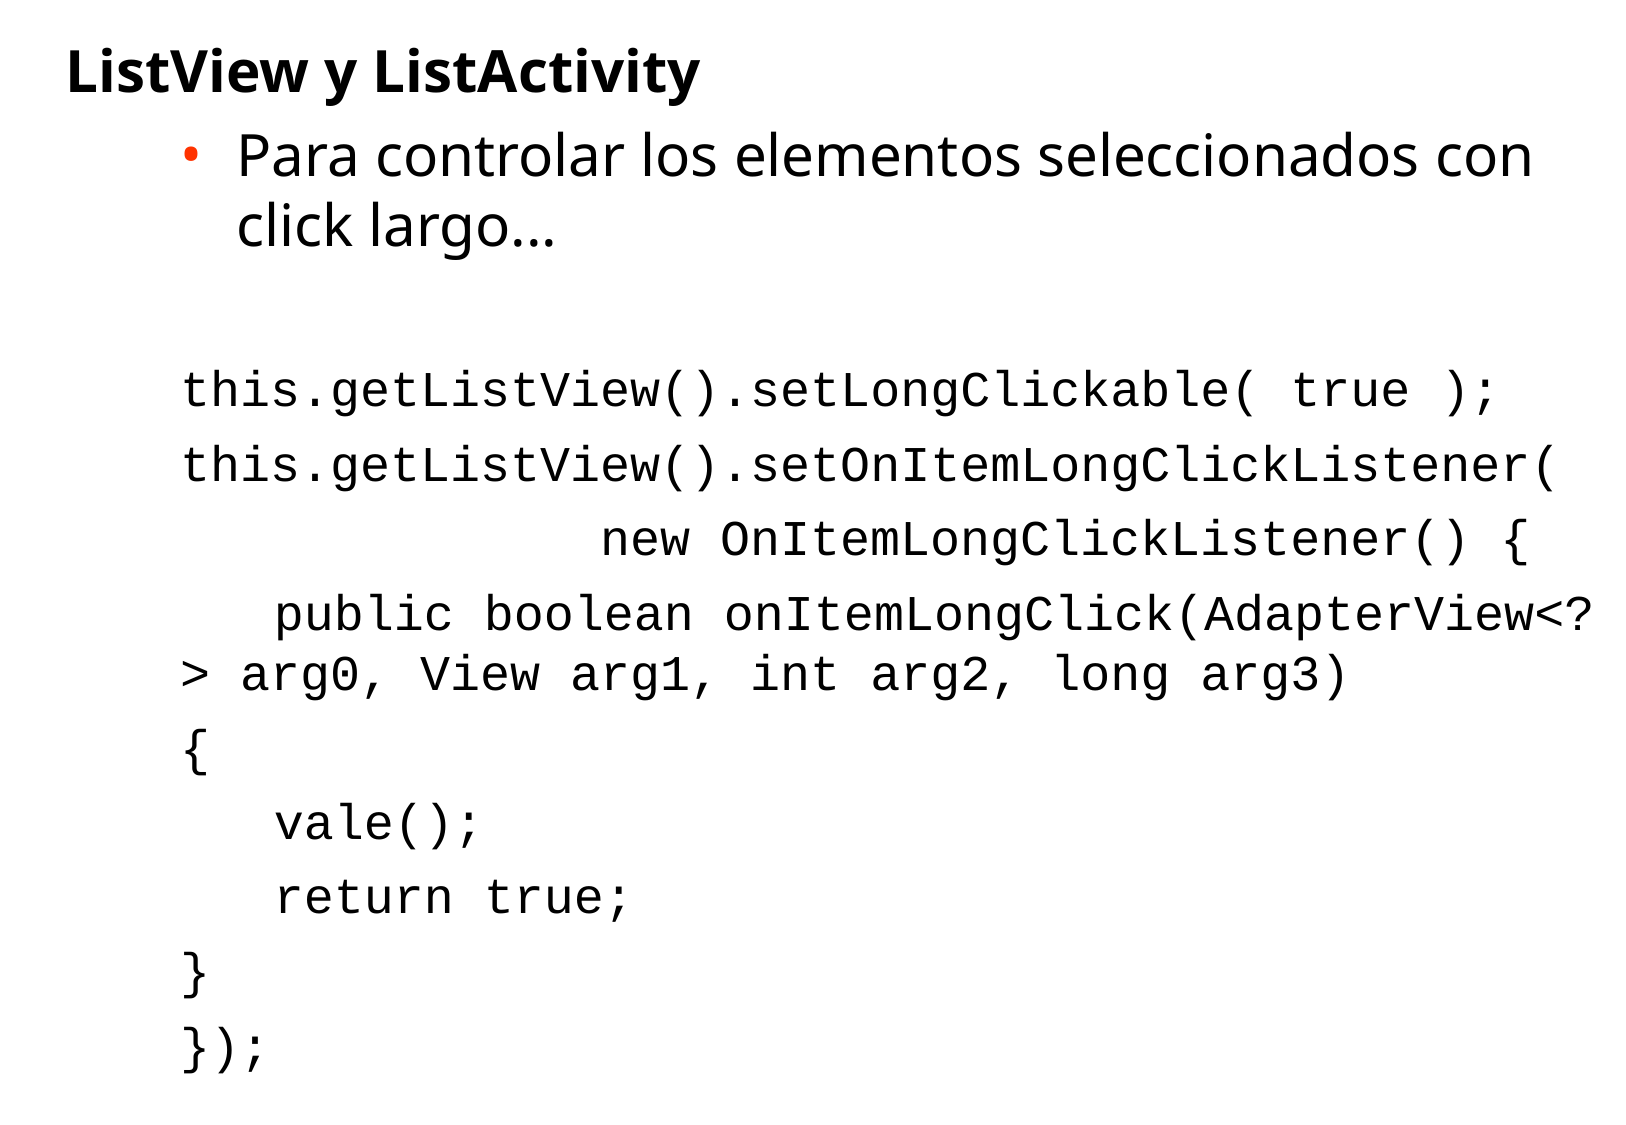

# ListView y ListActivity
Para controlar los elementos seleccionados con click largo...
this.getListView().setLongClickable( true );
this.getListView().setOnItemLongClickListener(
 new OnItemLongClickListener() {
	public boolean onItemLongClick(AdapterView<?> arg0, View arg1, int arg2, long arg3)
{
	vale();
	return true;
}
});